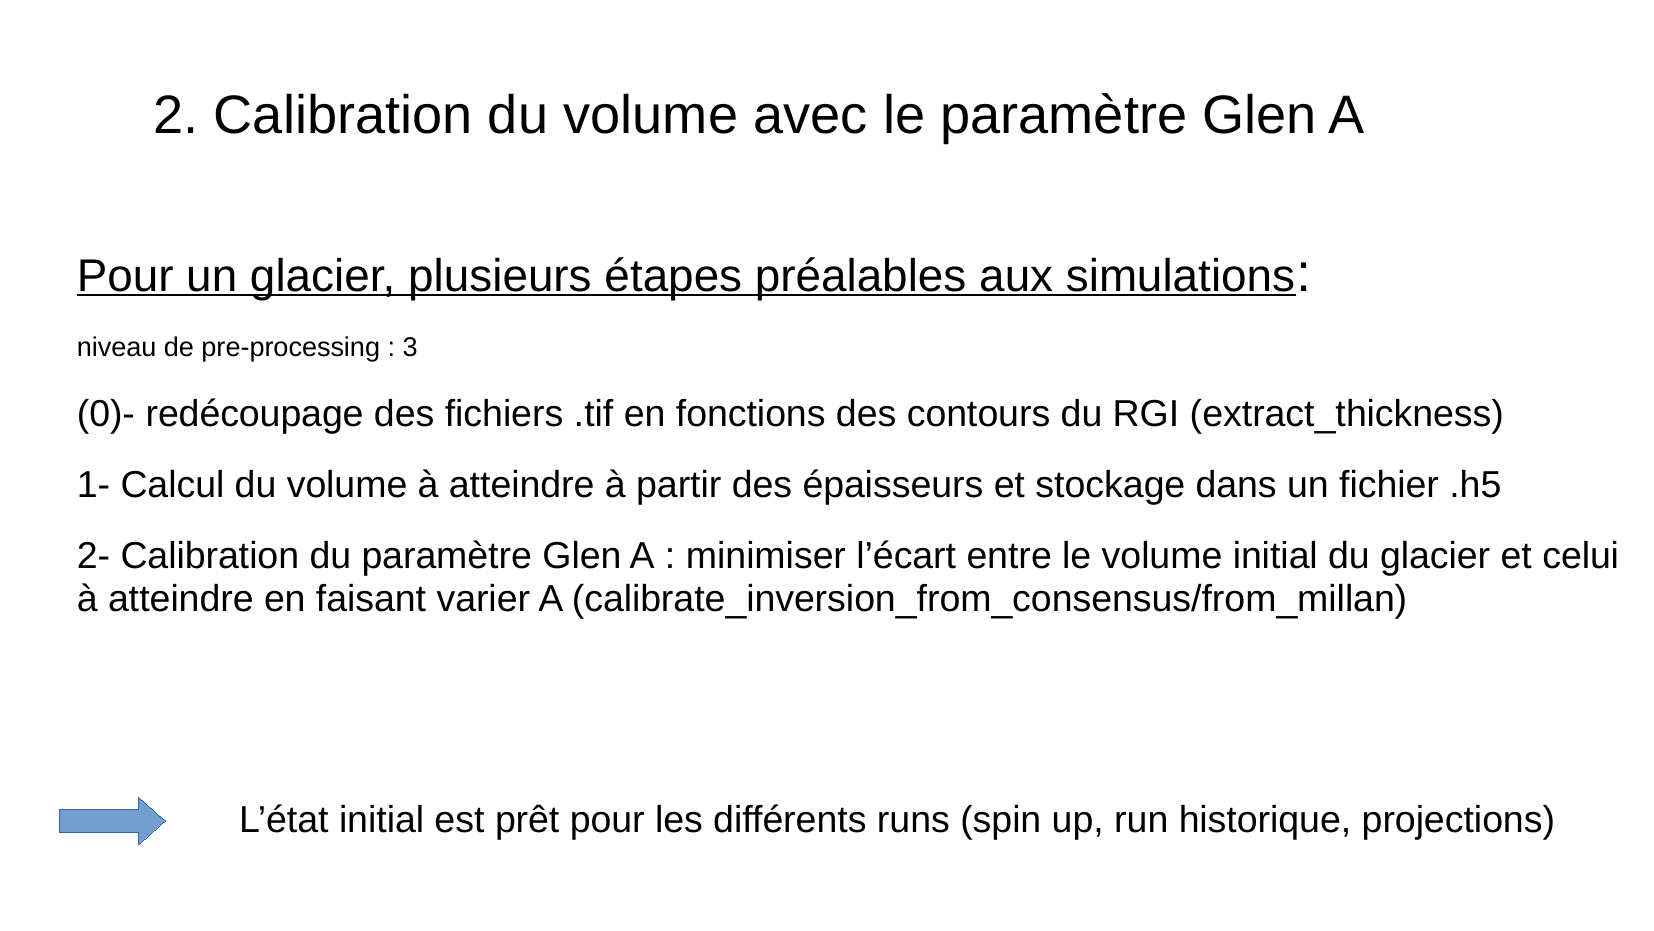

# 2. Calibration du volume avec le paramètre Glen A
Pour un glacier, plusieurs étapes préalables aux simulations:
niveau de pre-processing : 3
(0)- redécoupage des fichiers .tif en fonctions des contours du RGI (extract_thickness)
1- Calcul du volume à atteindre à partir des épaisseurs et stockage dans un fichier .h5
2- Calibration du paramètre Glen A : minimiser l’écart entre le volume initial du glacier et celui à atteindre en faisant varier A (calibrate_inversion_from_consensus/from_millan)
L’état initial est prêt pour les différents runs (spin up, run historique, projections)